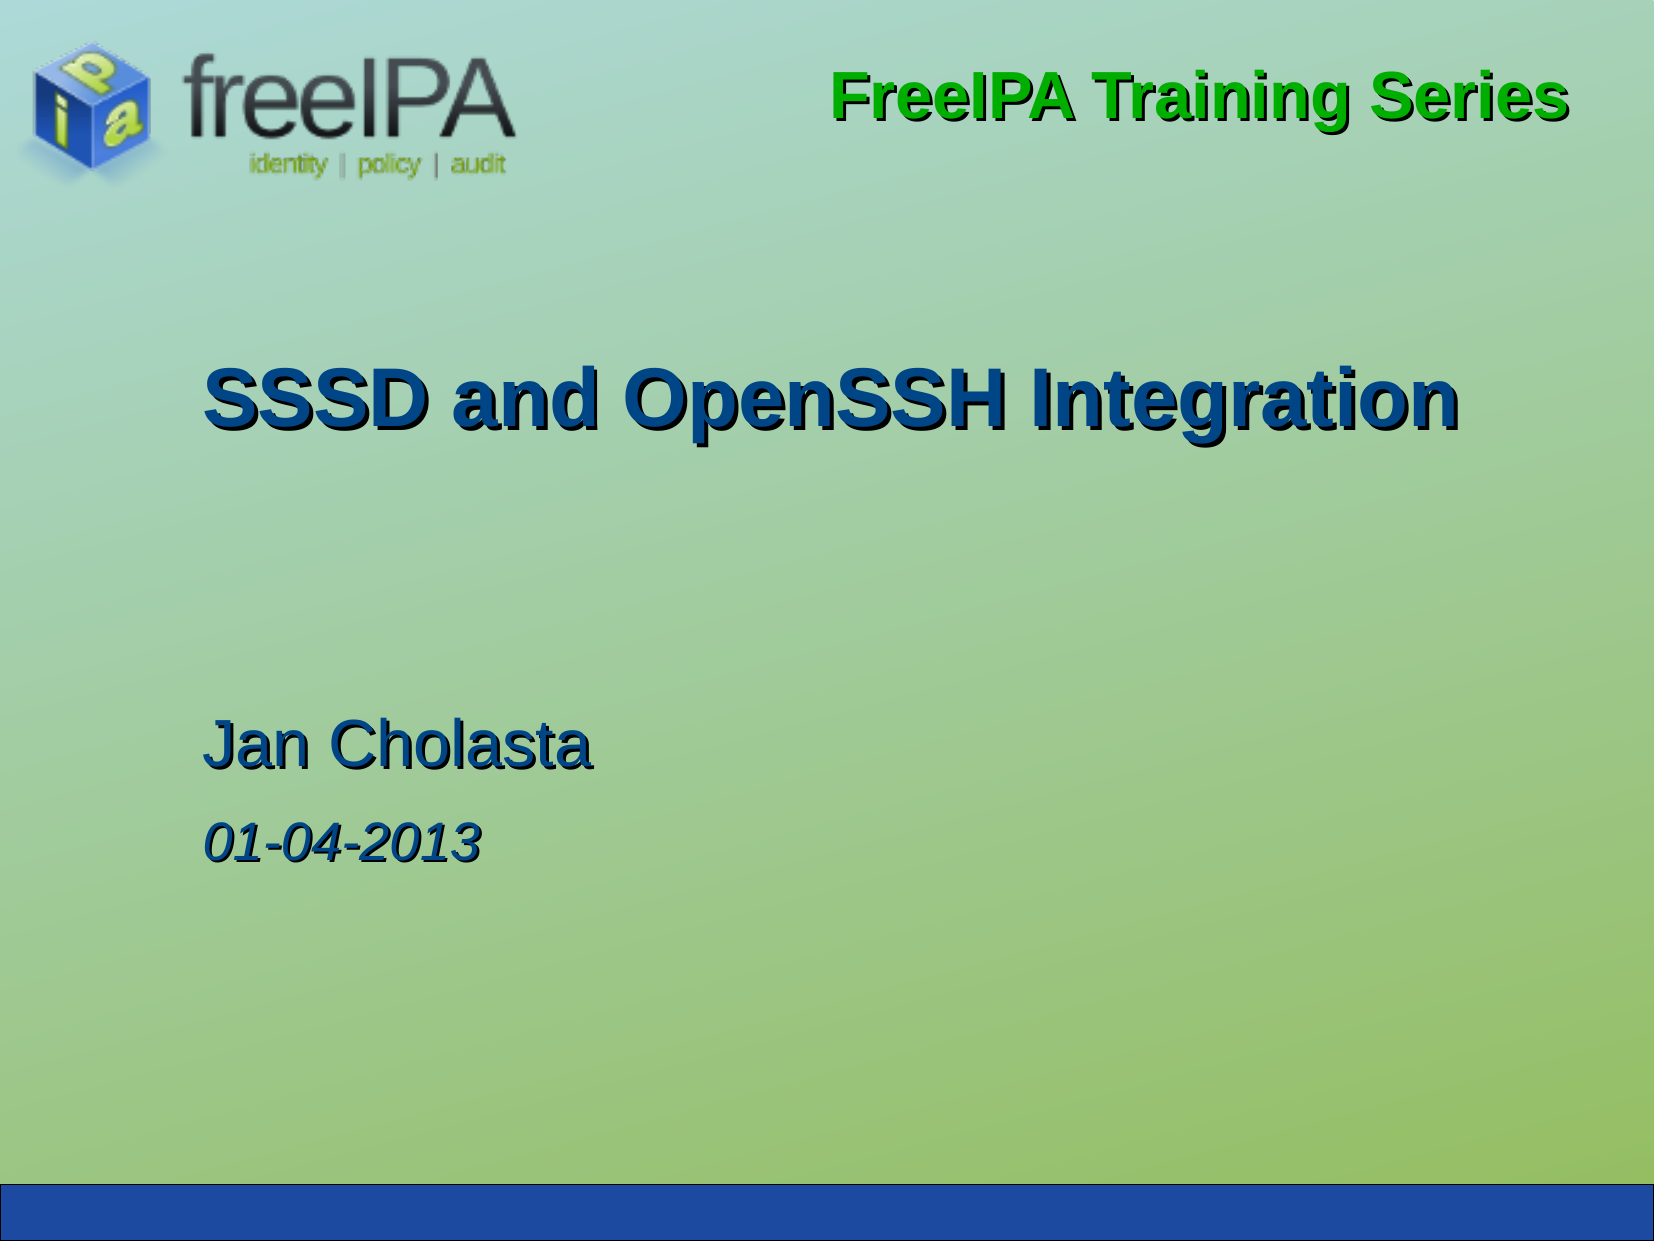

SSSD and OpenSSH Integration
Jan Cholasta
01-04-2013